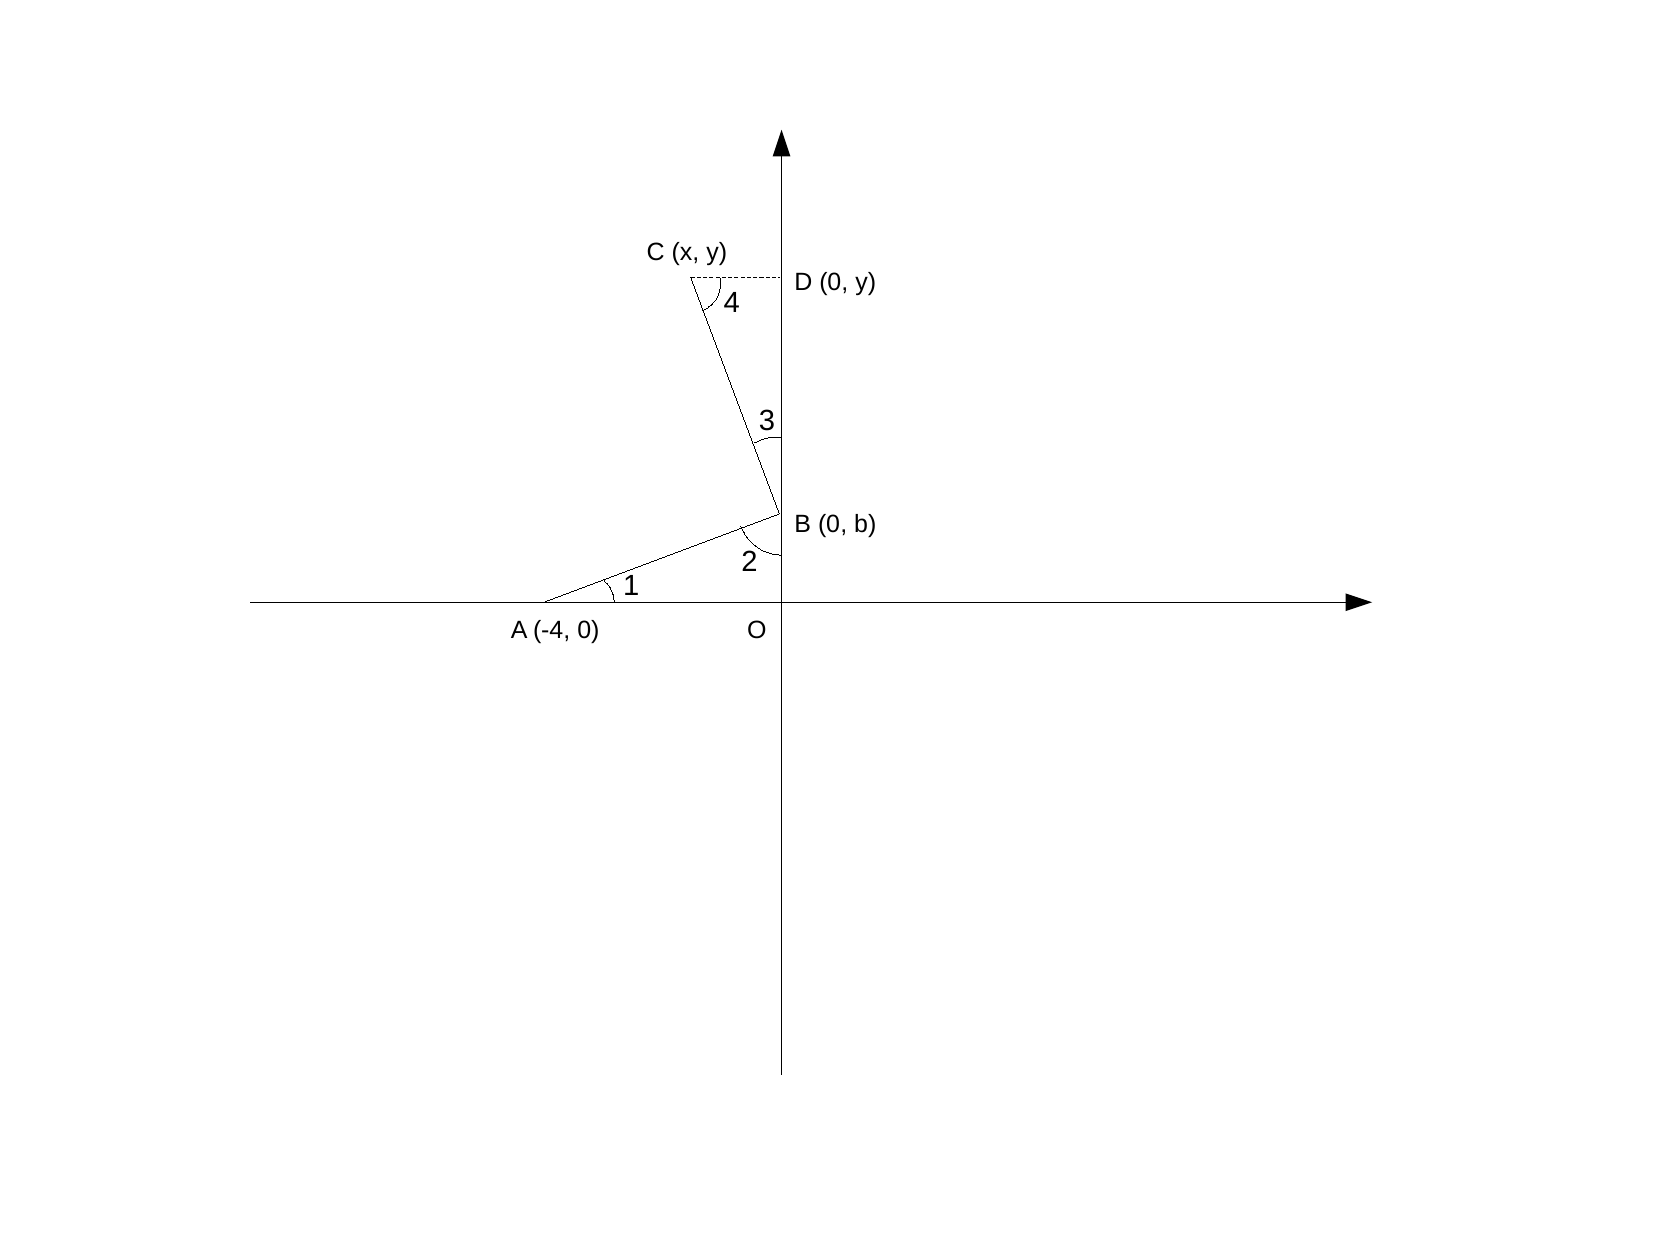

C (x, y)
D (0, y)
4
3
B (0, b)
2
1
A (-4, 0)
O